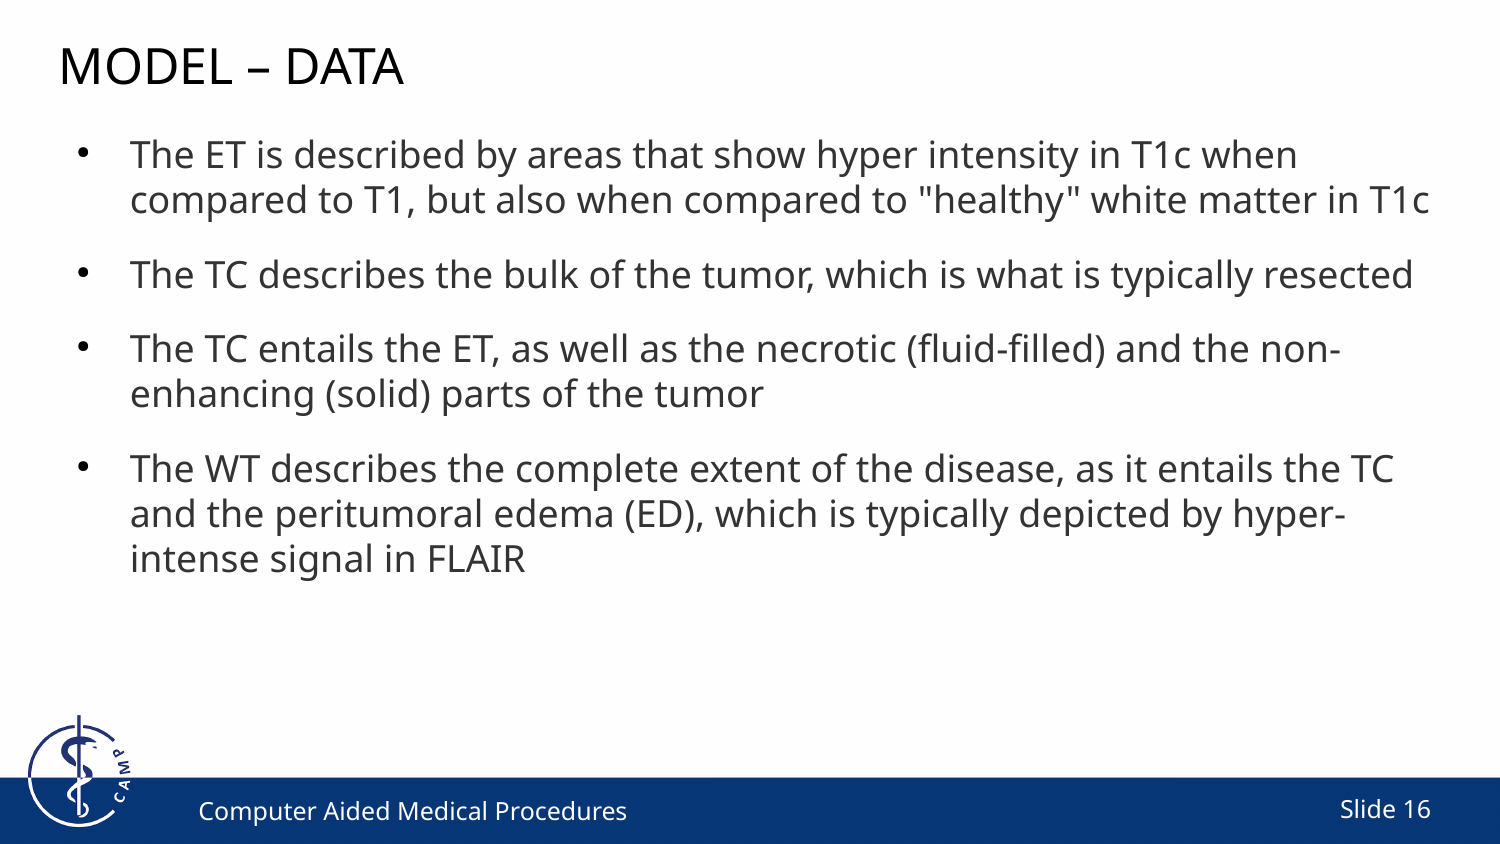

# MODEL – DATA
The ET is described by areas that show hyper intensity in T1c when compared to T1, but also when compared to "healthy" white matter in T1c
The TC describes the bulk of the tumor, which is what is typically resected
The TC entails the ET, as well as the necrotic (fluid-filled) and the non-enhancing (solid) parts of the tumor
The WT describes the complete extent of the disease, as it entails the TC and the peritumoral edema (ED), which is typically depicted by hyper-intense signal in FLAIR
Computer Aided Medical Procedures
Slide